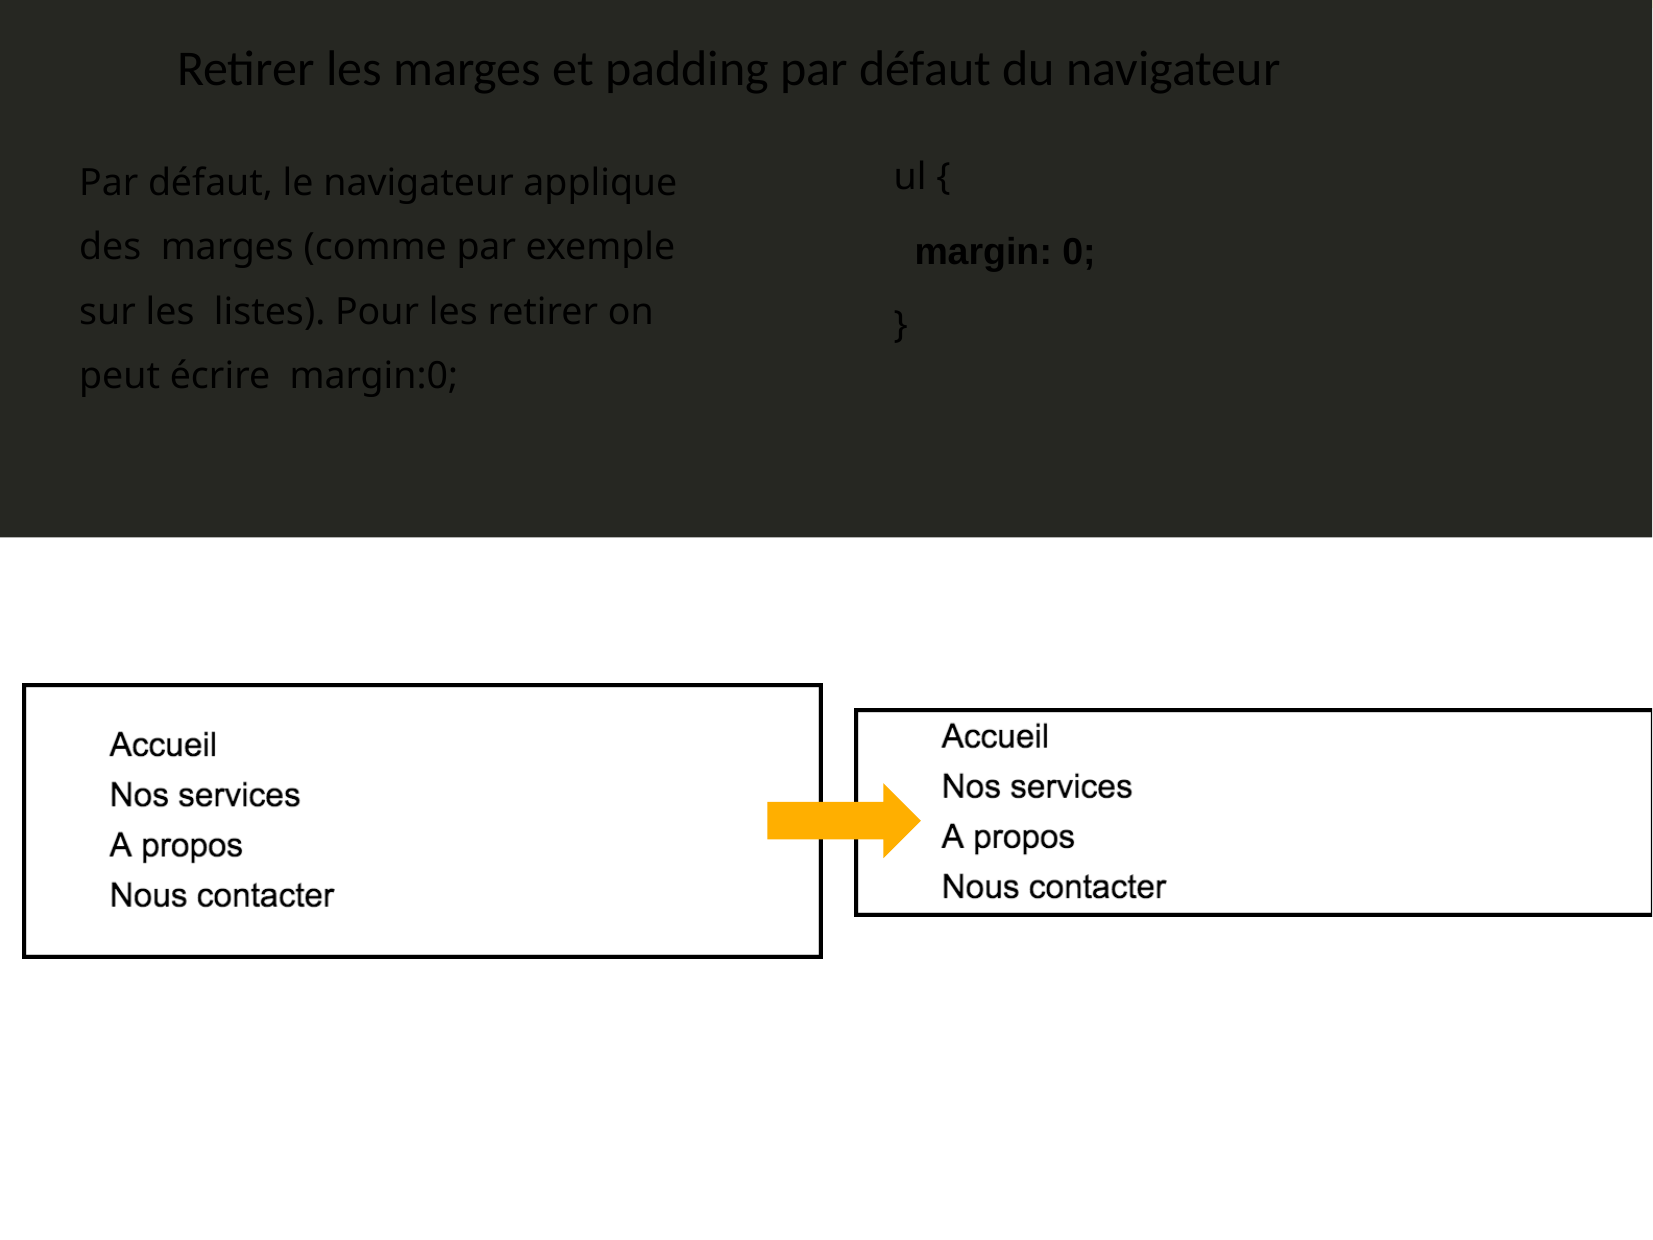

# Retirer les marges et padding par défaut du navigateur
Par défaut, le navigateur applique des marges (comme par exemple sur les listes). Pour les retirer on peut écrire margin:0;
ul {
margin: 0;
}